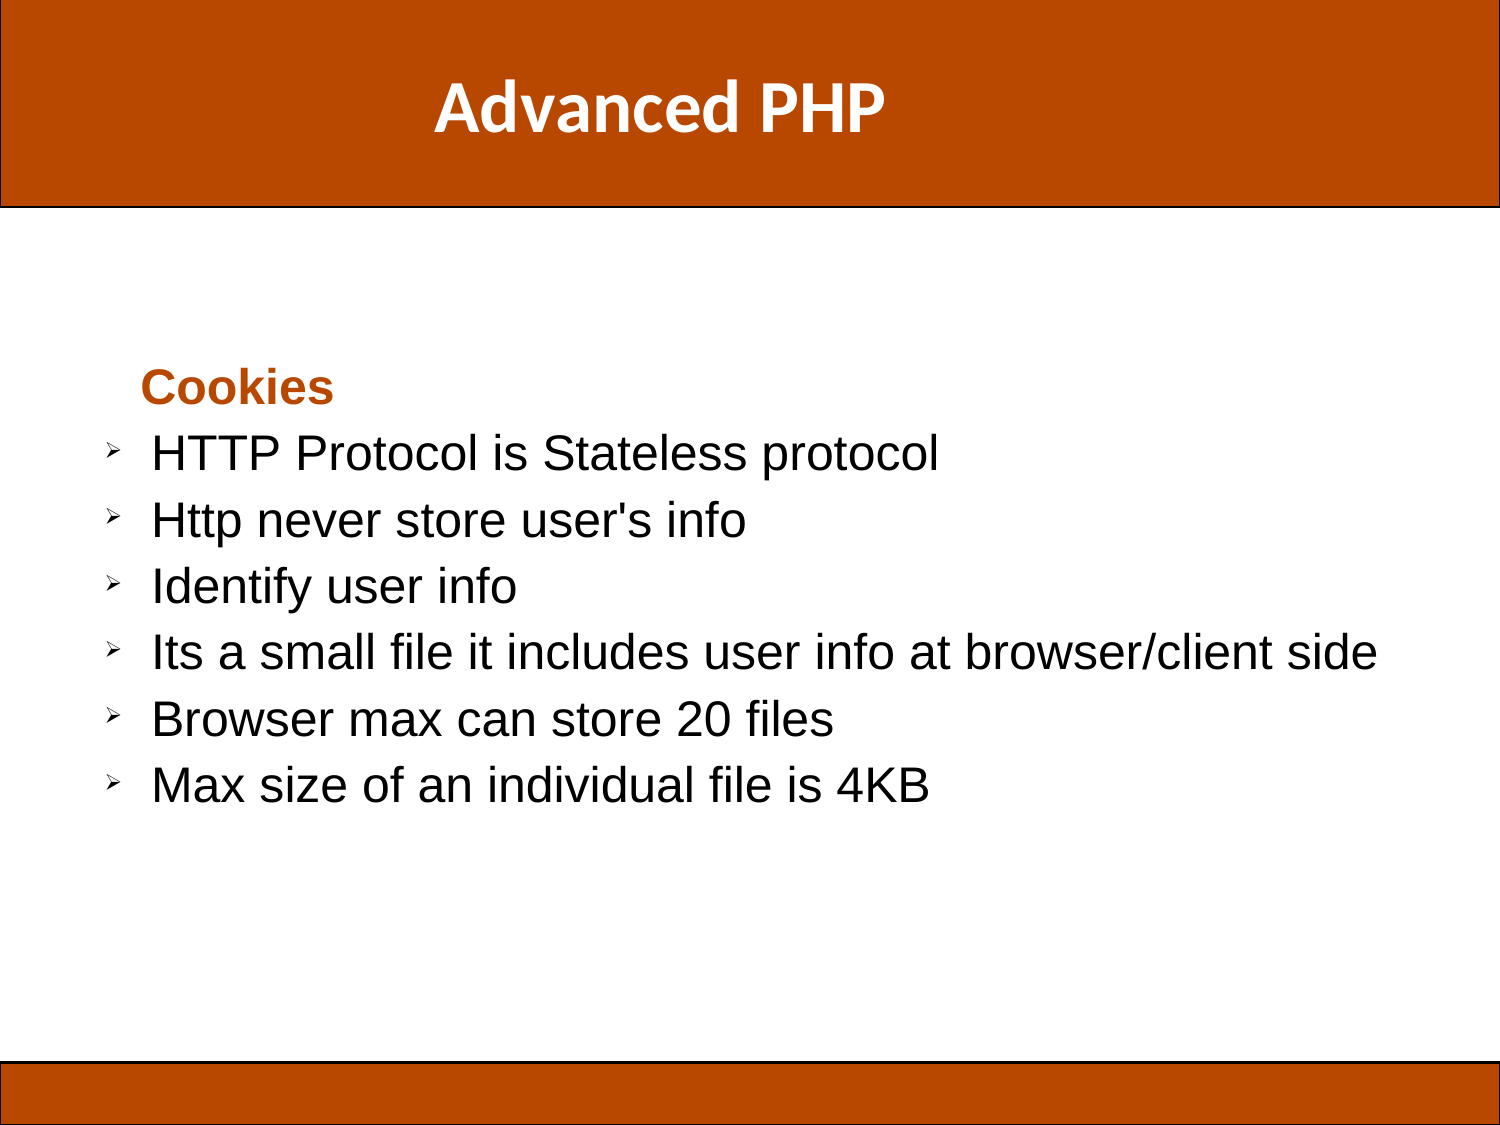

Advanced PHP
# Cookies
HTTP Protocol is Stateless protocol
Http never store user's info
Identify user info
Its a small file it includes user info at browser/client side
Browser max can store 20 files
Max size of an individual file is 4KB